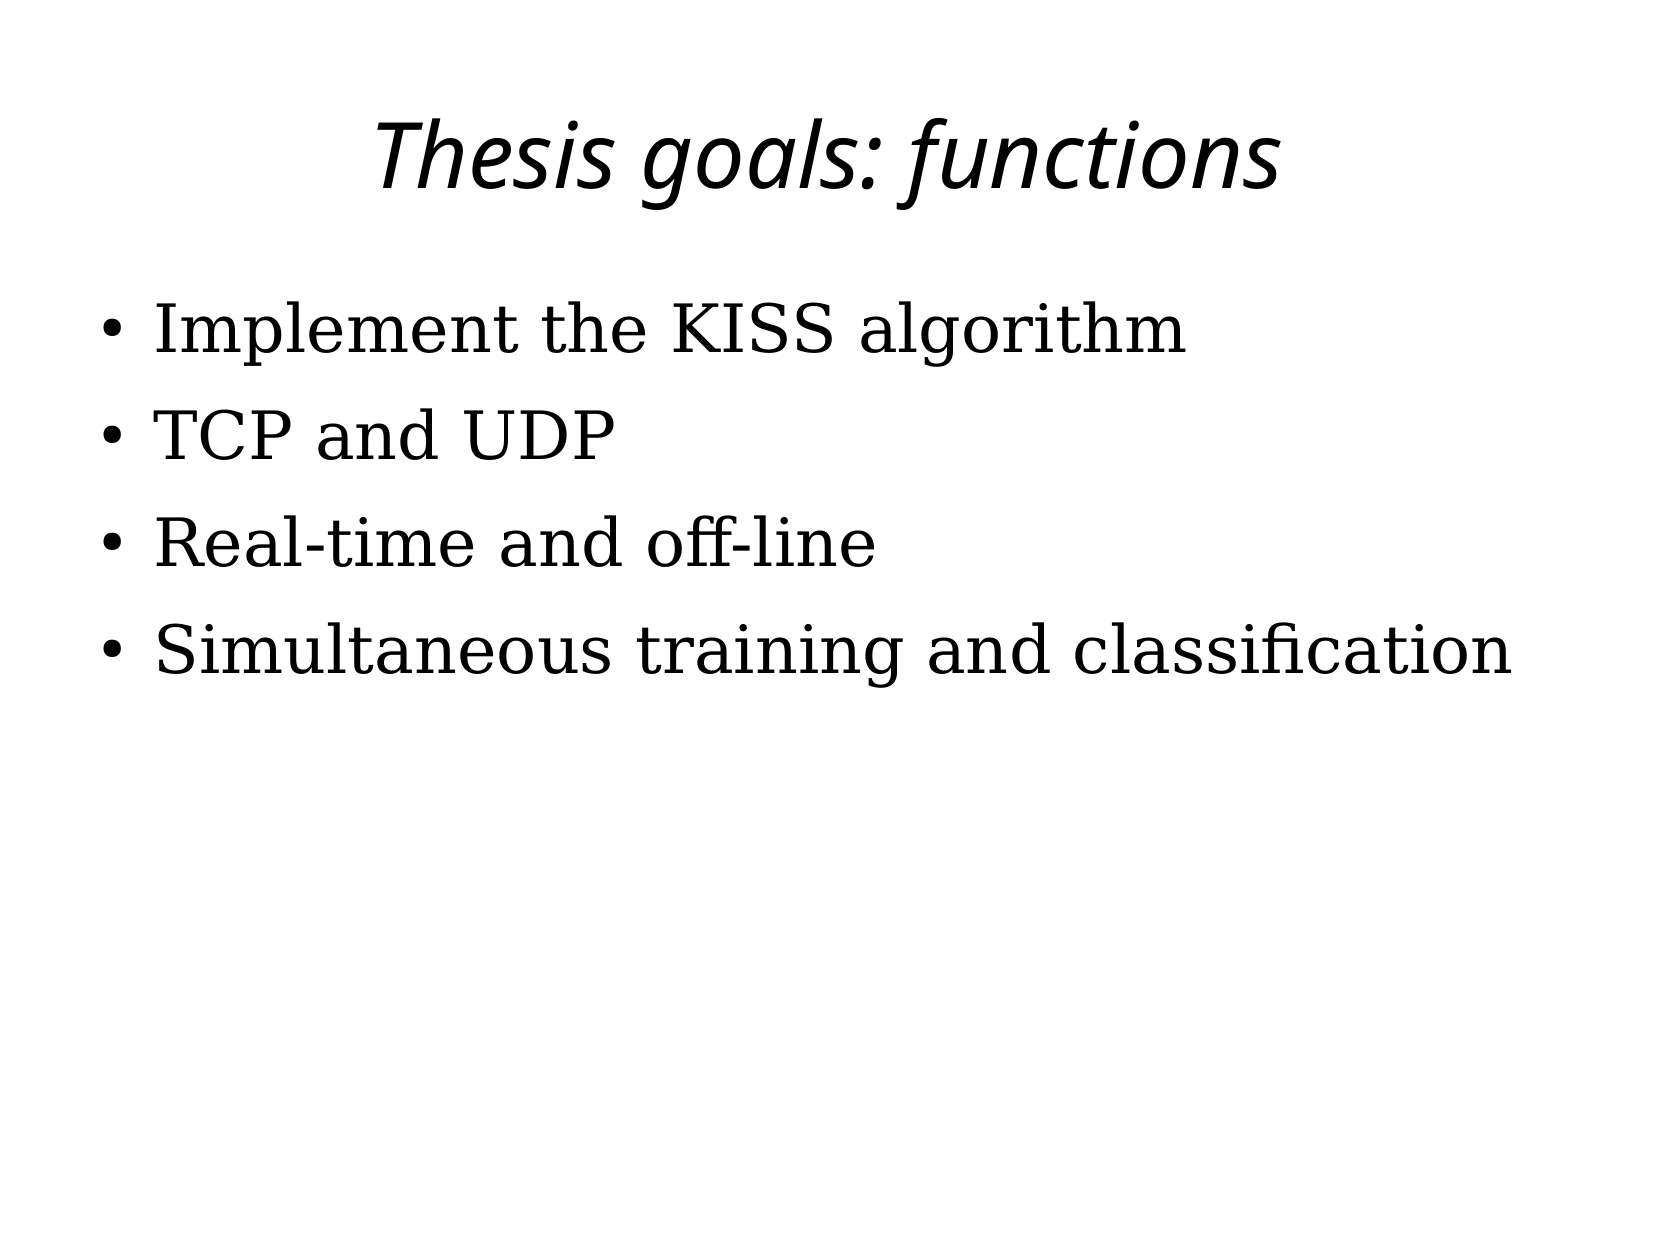

# Thesis goals: functions
Implement the KISS algorithm
TCP and UDP
Real-time and off-line
Simultaneous training and classification